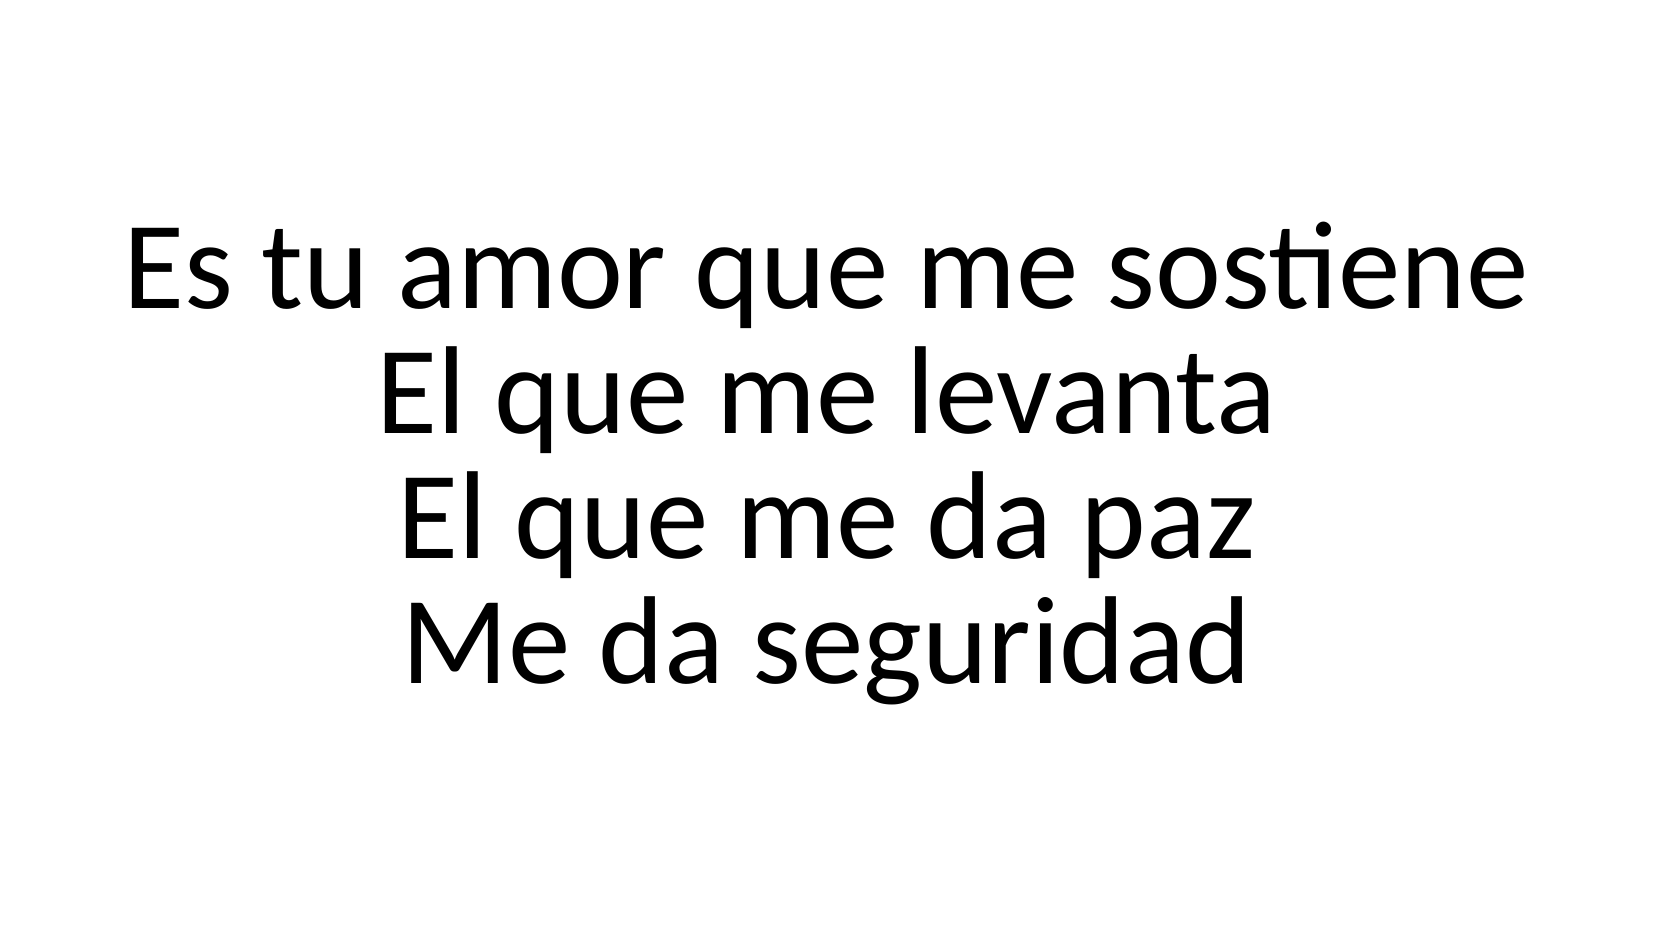

# Es tu amor que me sostiene El que me levanta El que me da paz Me da seguridad